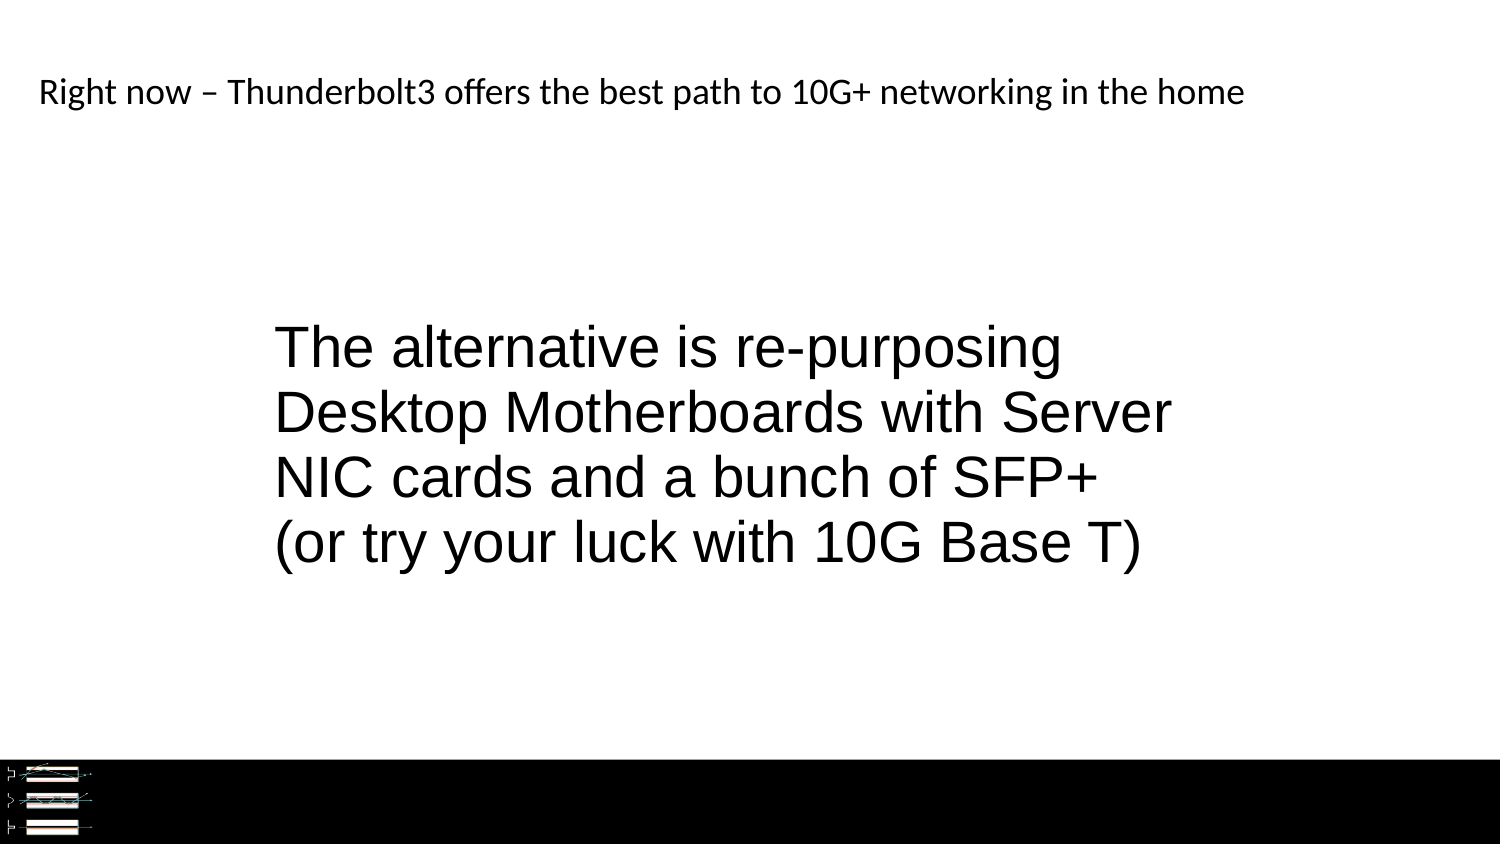

# Right now – Thunderbolt3 offers the best path to 10G+ networking in the home
The alternative is re-purposing Desktop Motherboards with Server NIC cards and a bunch of SFP+ (or try your luck with 10G Base T)